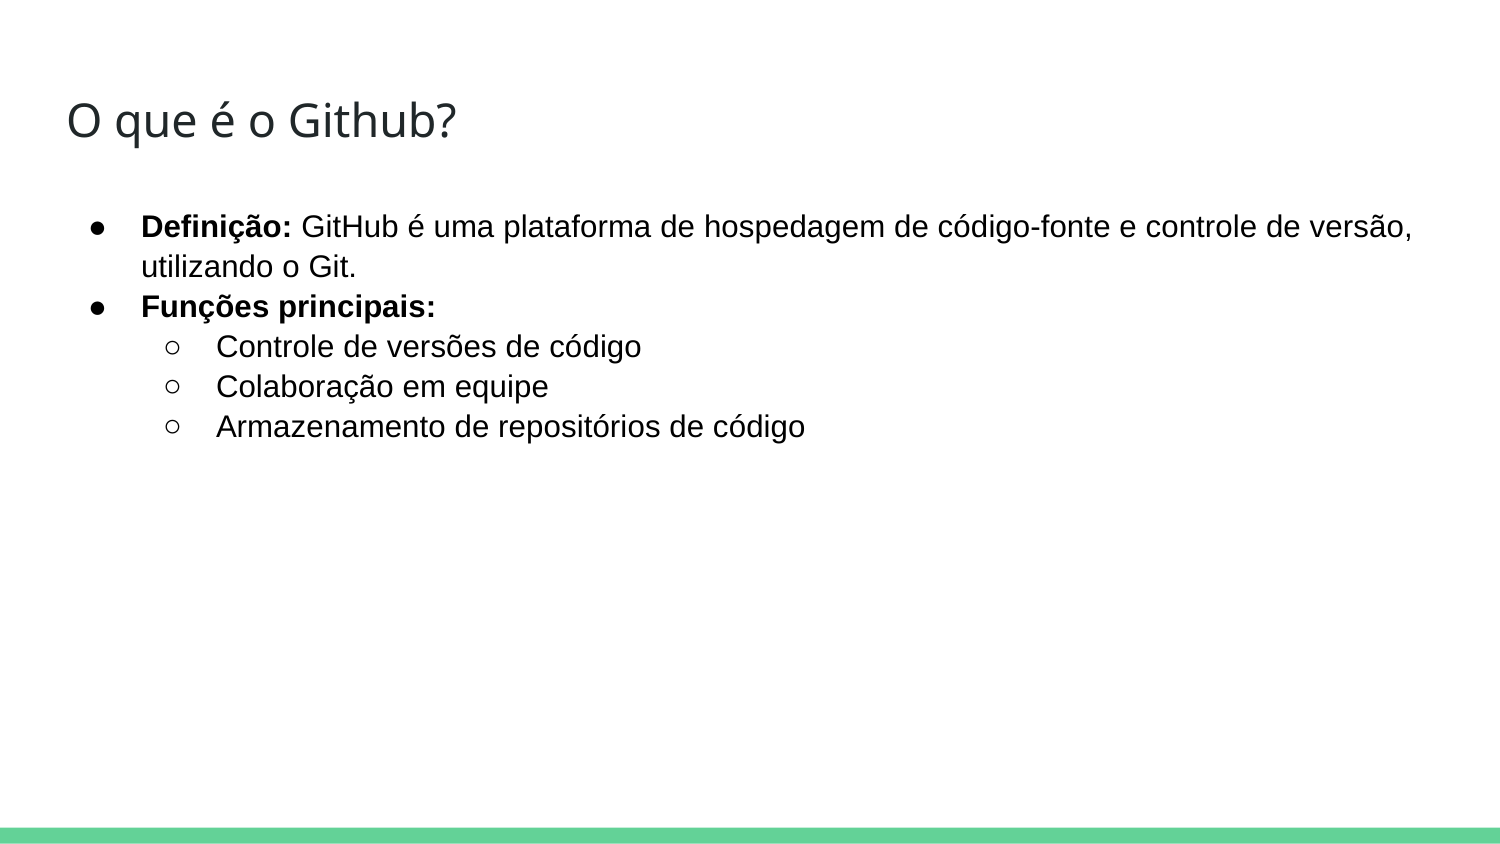

# O que é o Github?
Definição: GitHub é uma plataforma de hospedagem de código-fonte e controle de versão, utilizando o Git.
Funções principais:
Controle de versões de código
Colaboração em equipe
Armazenamento de repositórios de código